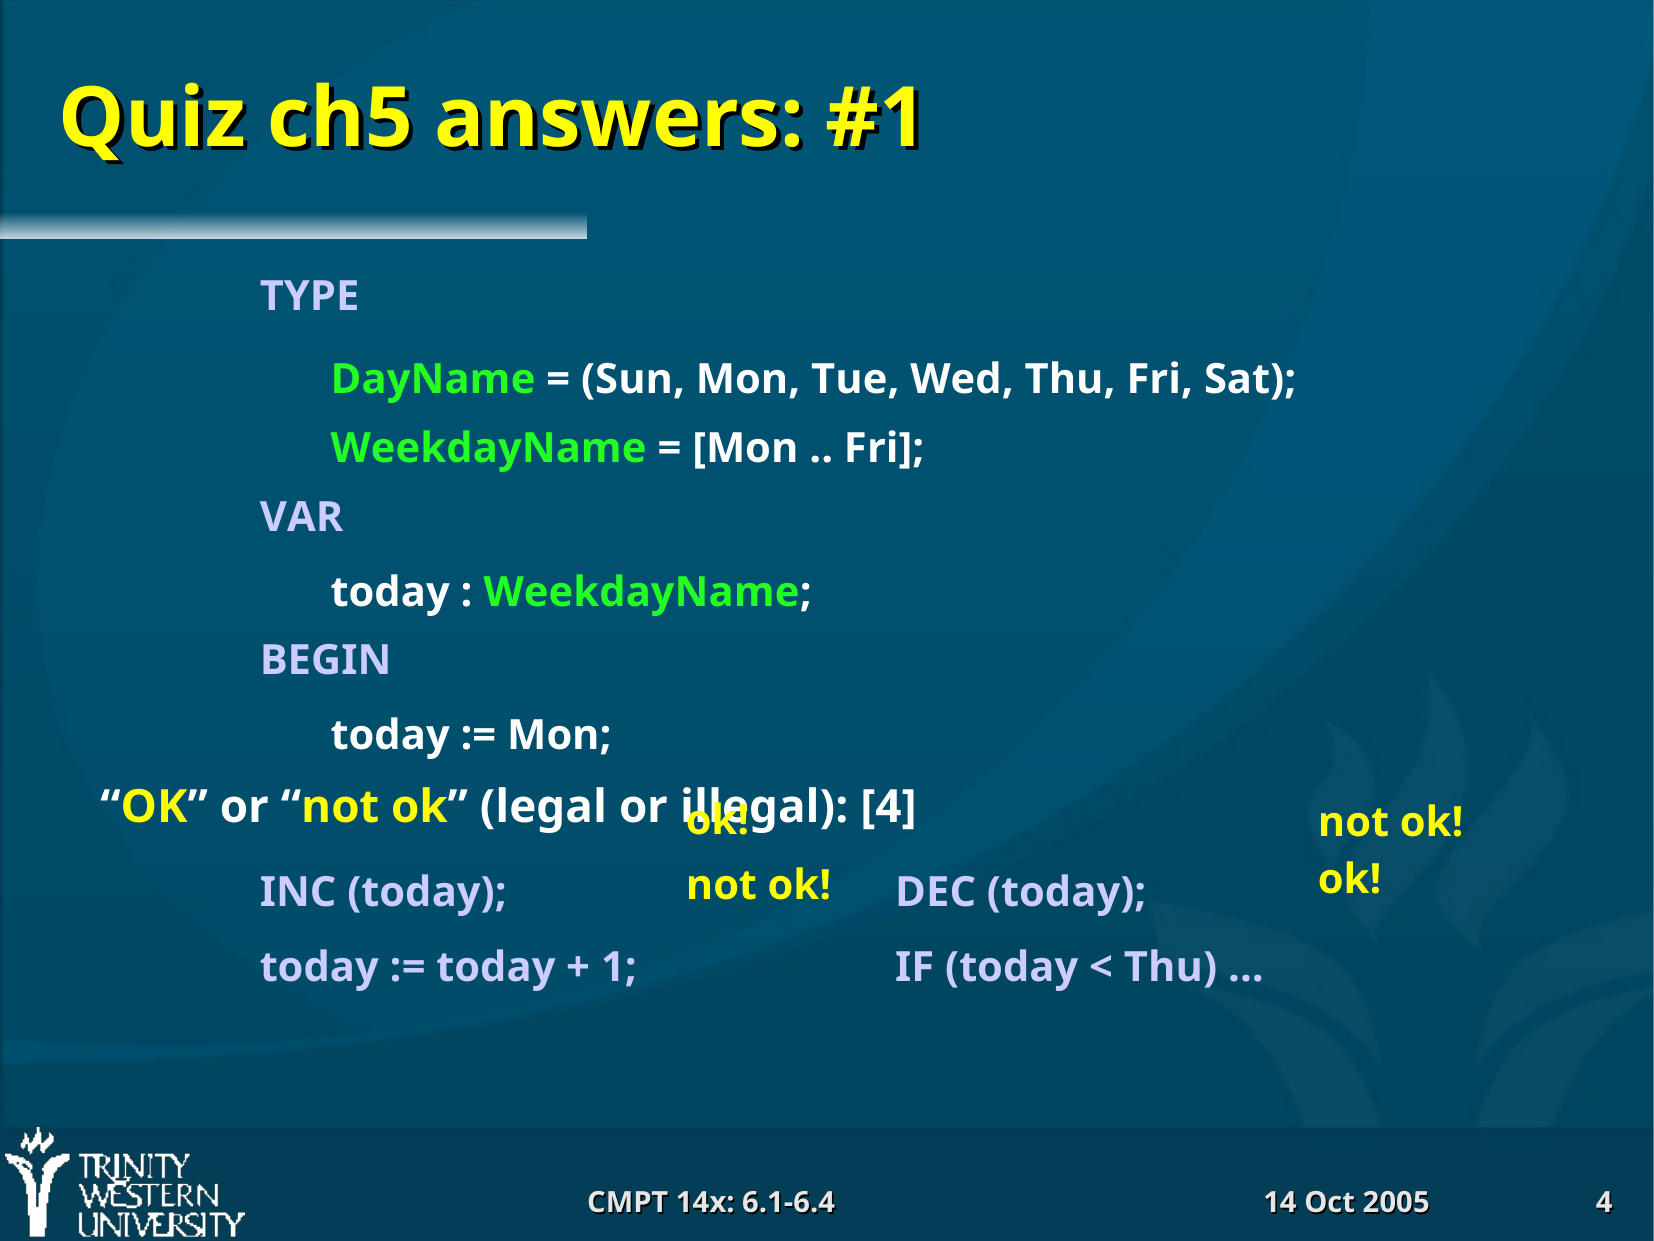

# Quiz ch5 answers: #1
TYPE
DayName = (Sun, Mon, Tue, Wed, Thu, Fri, Sat);
WeekdayName = [Mon .. Fri];
VAR
today : WeekdayName;
BEGIN
today := Mon;
“OK” or “not ok” (legal or illegal): [4]
INC (today);						DEC (today);
today := today + 1;				IF (today < Thu) ...
ok!
not ok!
ok!
not ok!
CMPT 14x: 6.1-6.4
14 Oct 2005
4